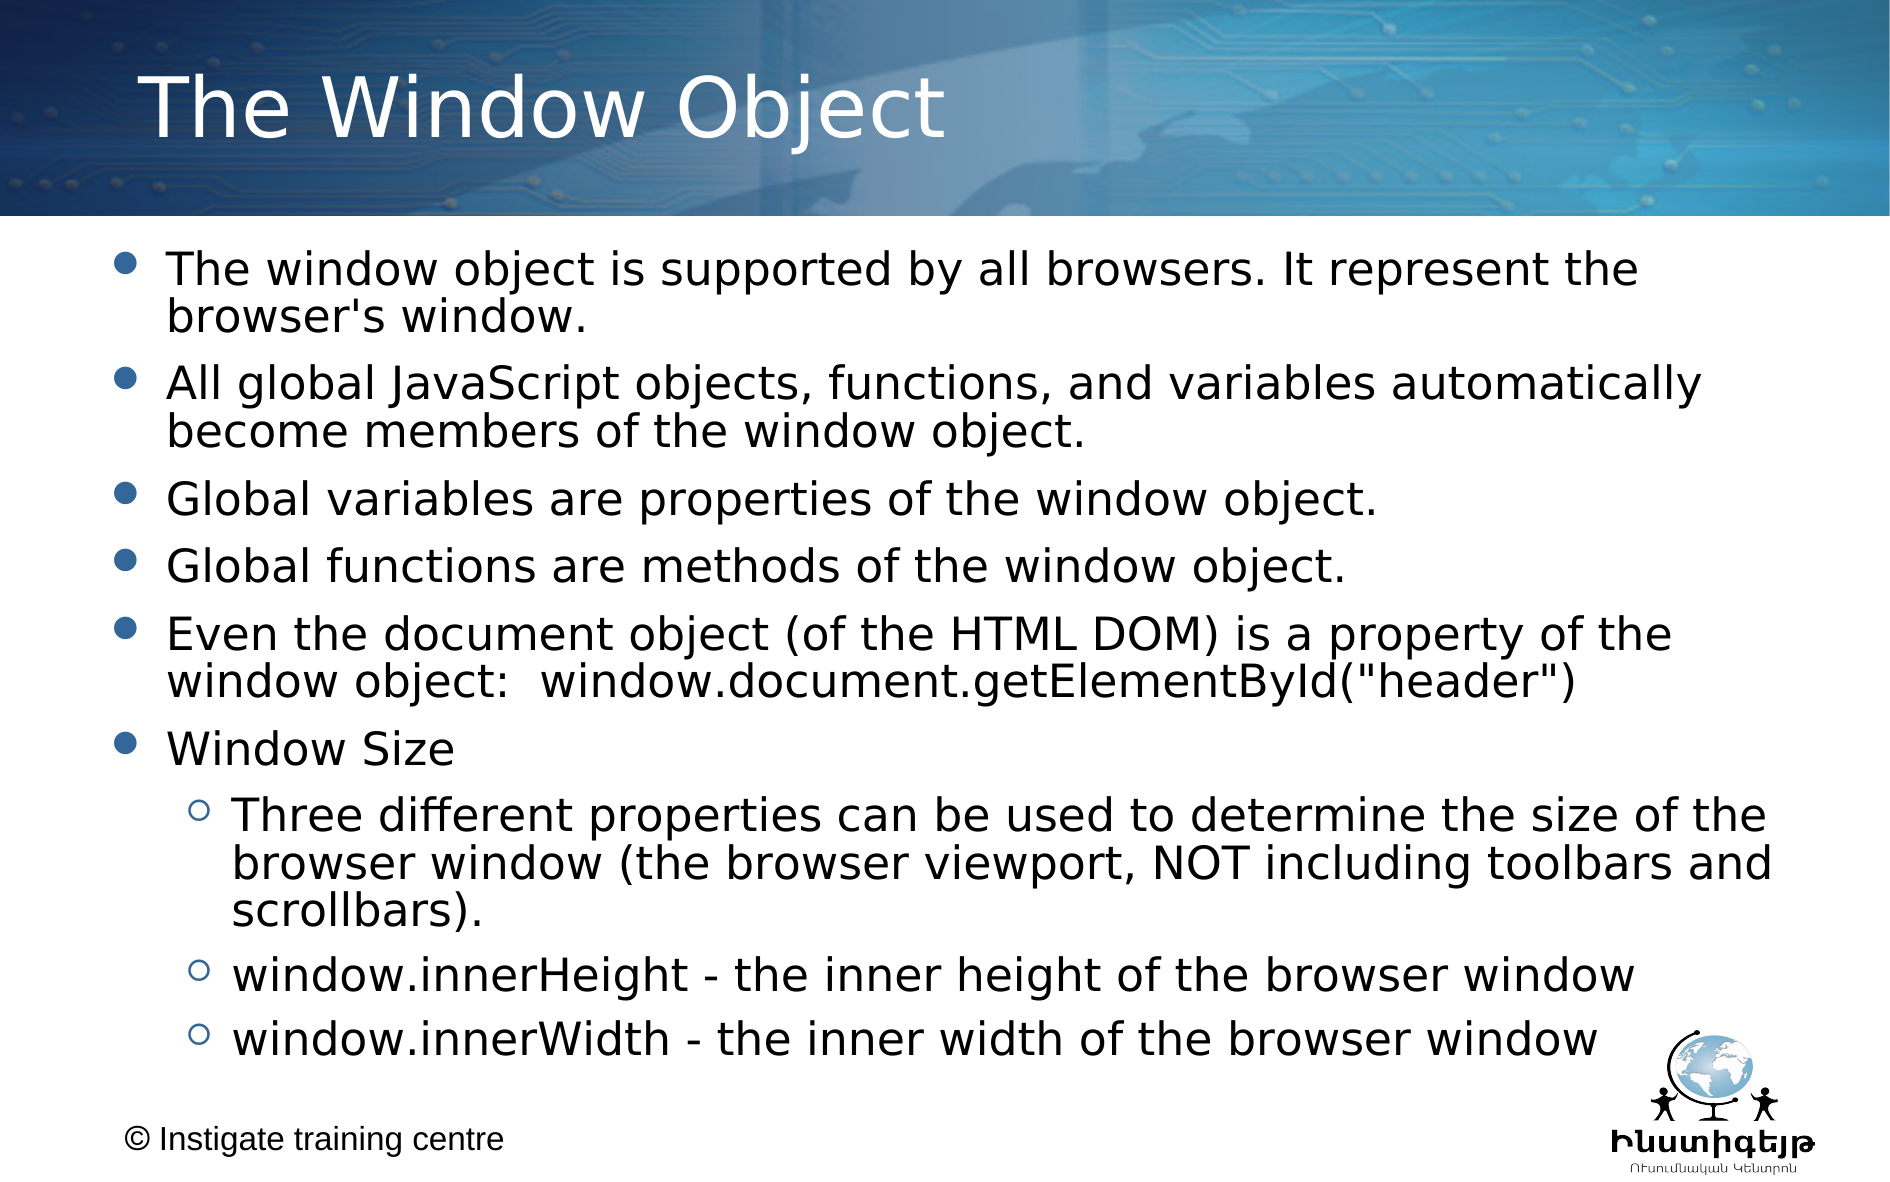

The Window Object
# The window object is supported by all browsers. It represent the browser's window.
All global JavaScript objects, functions, and variables automatically become members of the window object.
Global variables are properties of the window object.
Global functions are methods of the window object.
Even the document object (of the HTML DOM) is a property of the window object: window.document.getElementById("header")
Window Size
Three different properties can be used to determine the size of the browser window (the browser viewport, NOT including toolbars and scrollbars).
window.innerHeight - the inner height of the browser window
window.innerWidth - the inner width of the browser window